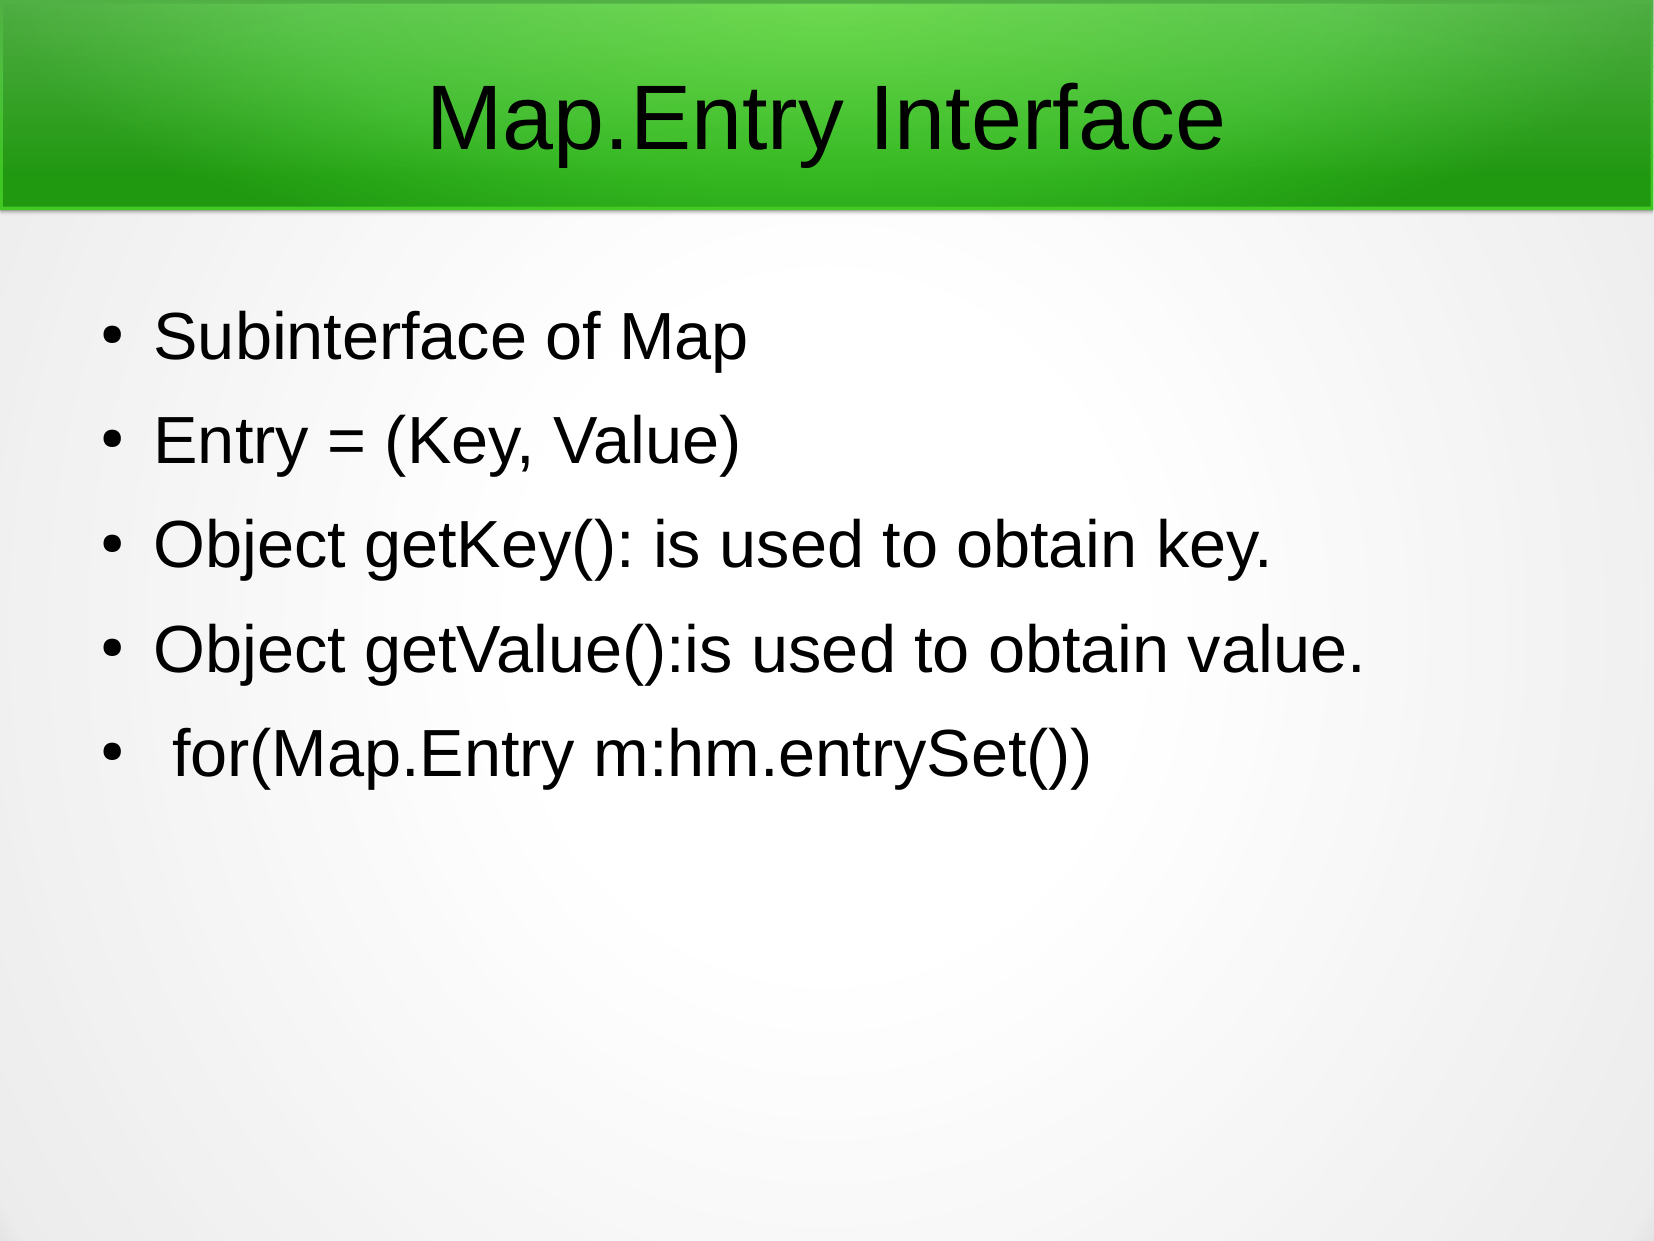

# Map.Entry Interface
Subinterface of Map
Entry = (Key, Value)
Object getKey(): is used to obtain key.
Object getValue():is used to obtain value.
 for(Map.Entry m:hm.entrySet())